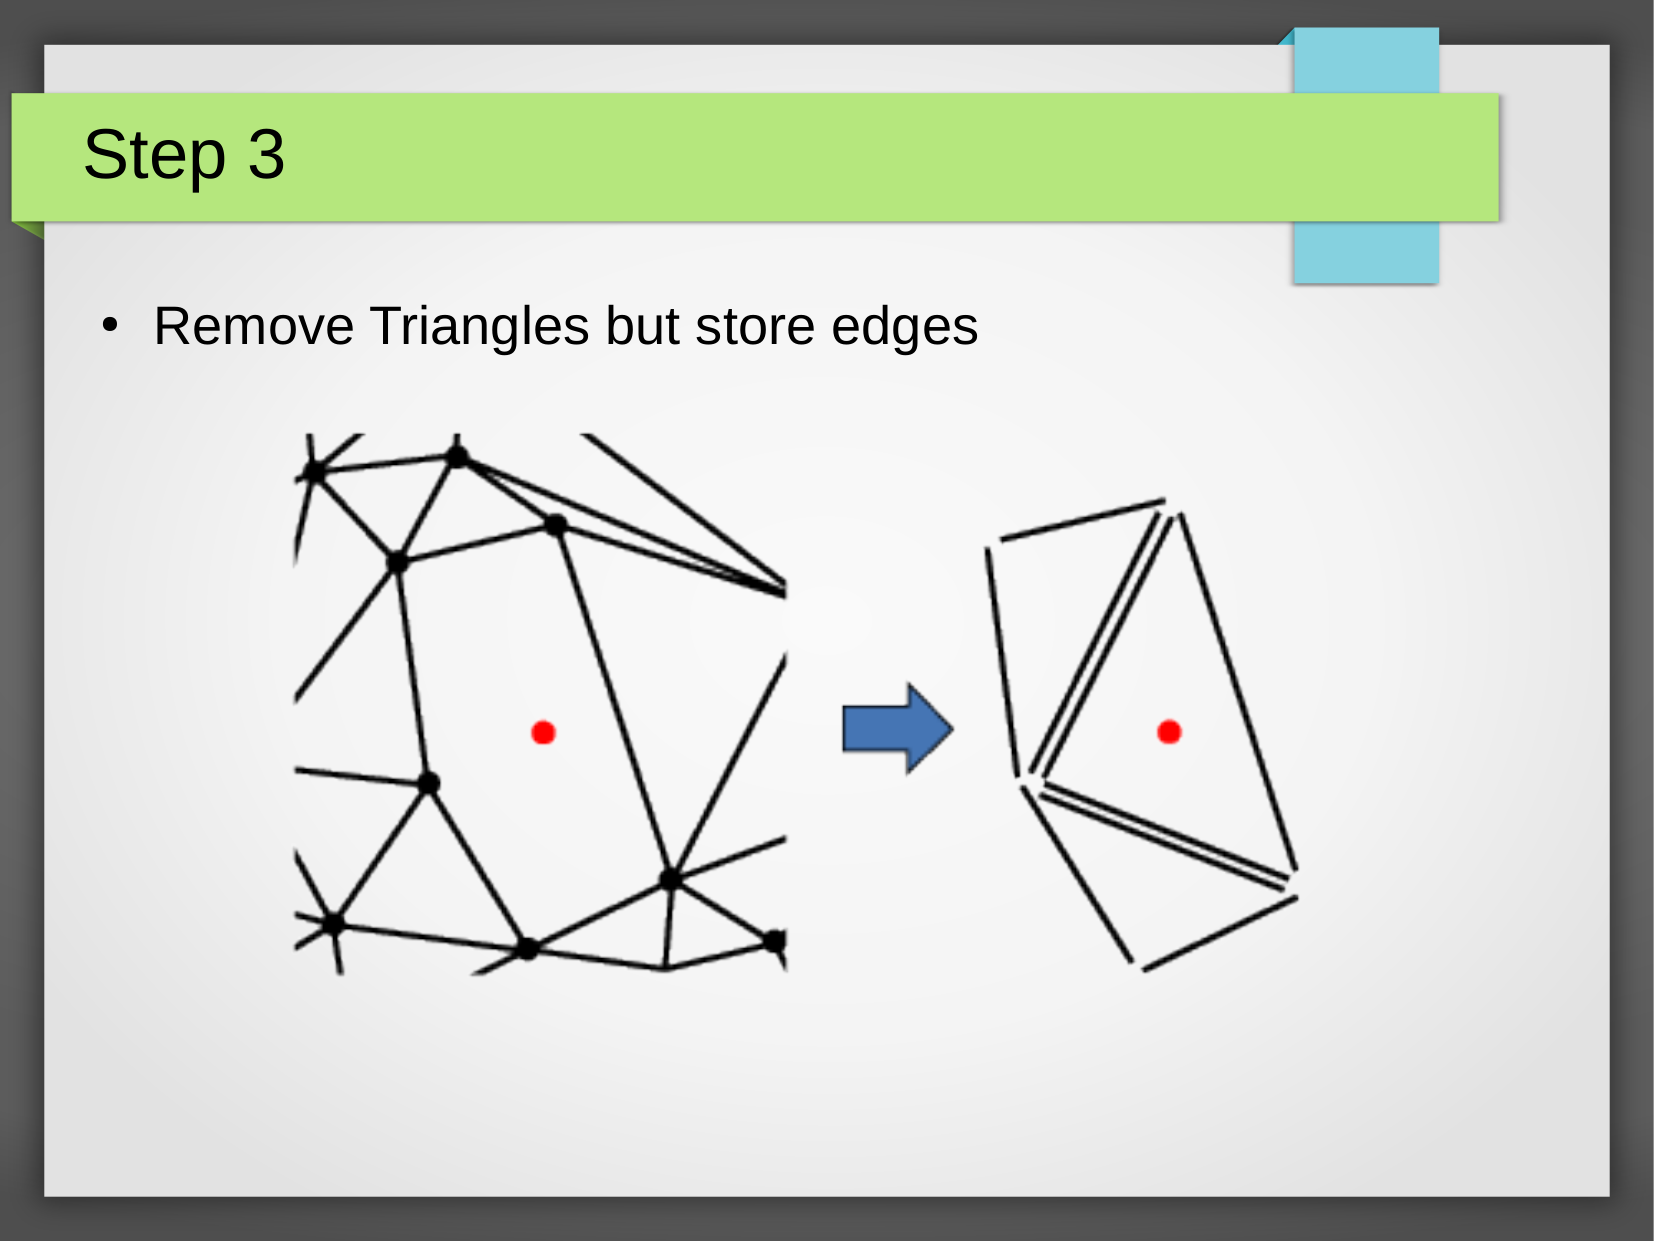

# Step 3
Remove Triangles but store edges